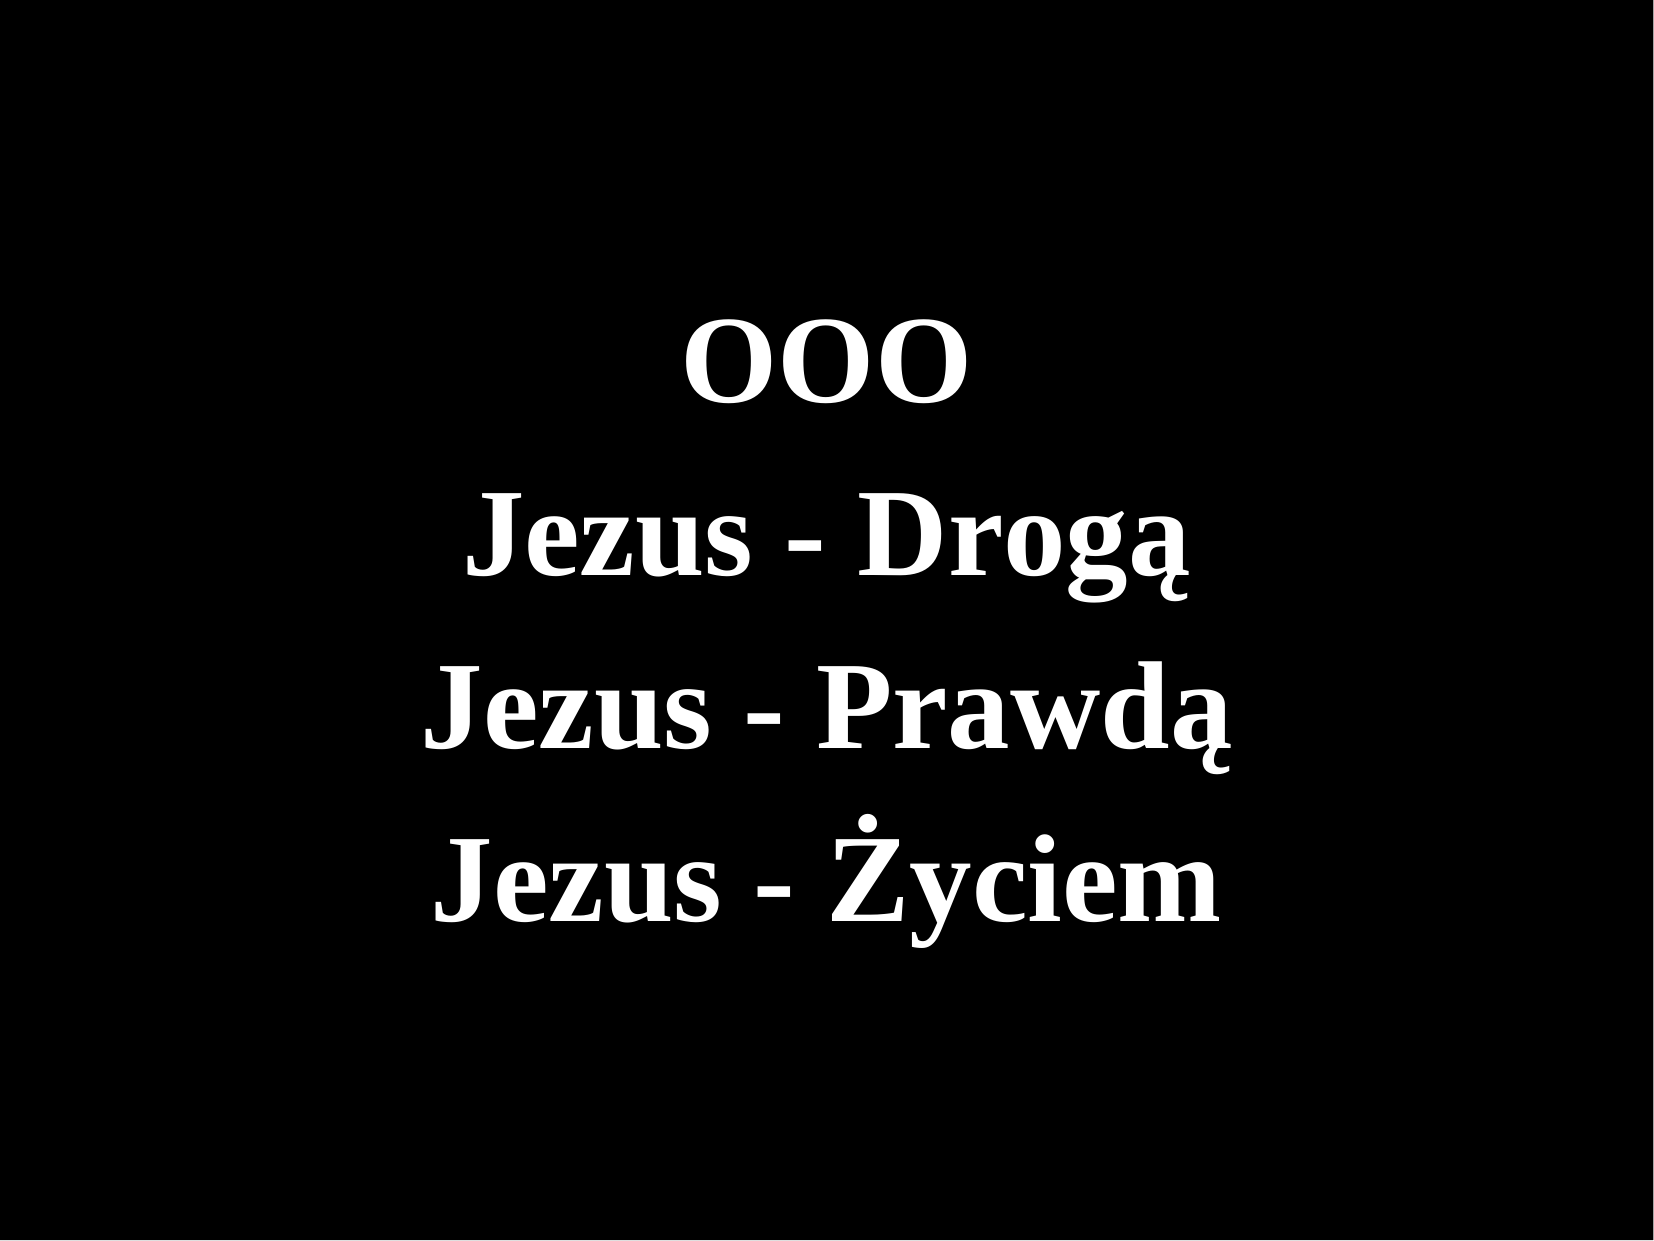

# OOO ppp Jezus - Drogą ppp Jezus - Prawdą ppp Jezus - Życiem